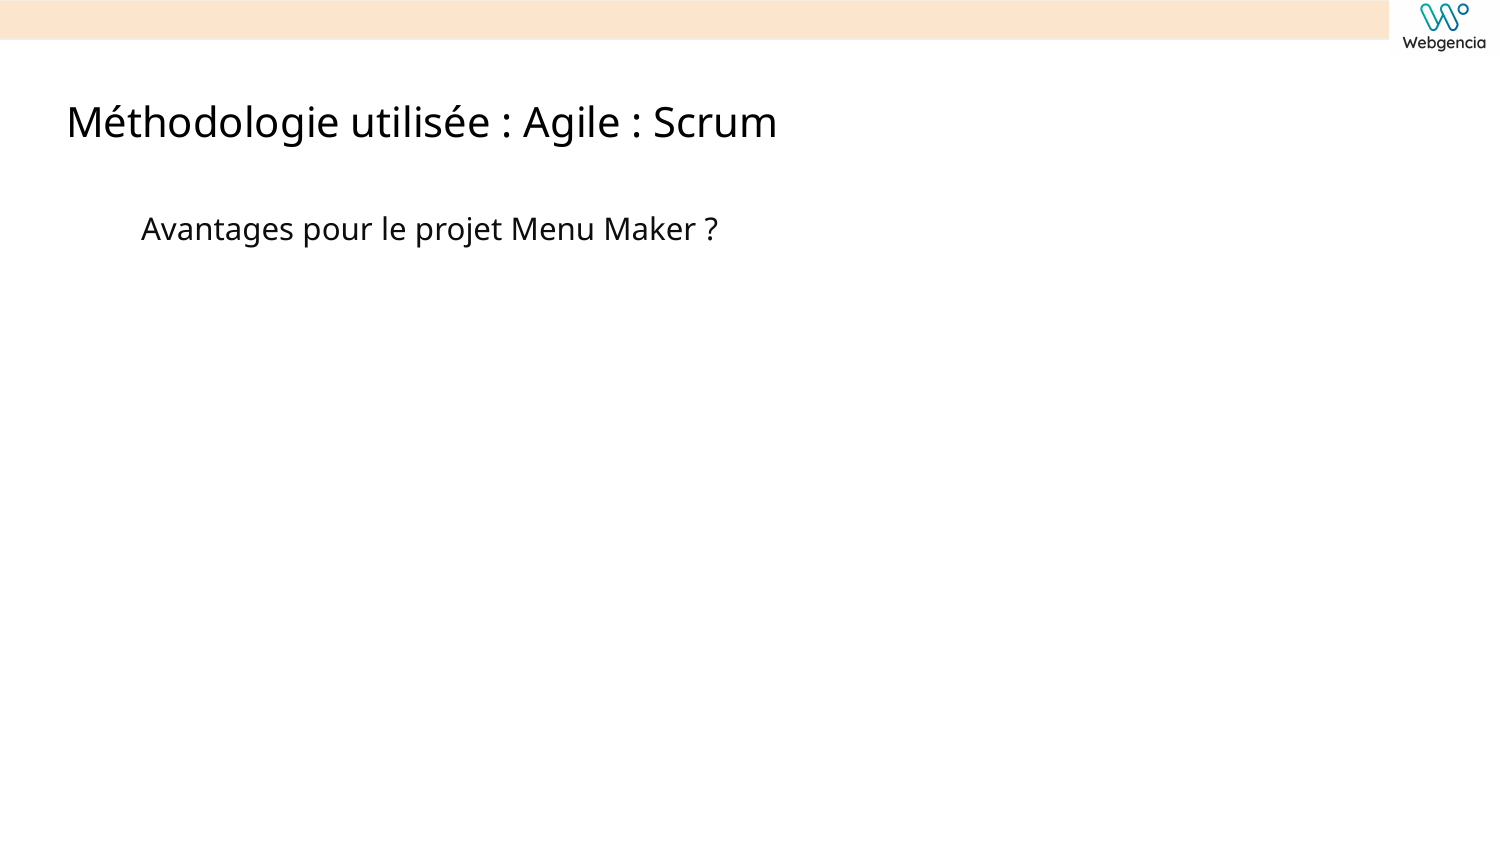

# Méthodologie utilisée : Agile : Scrum
Avantages pour le projet Menu Maker ?